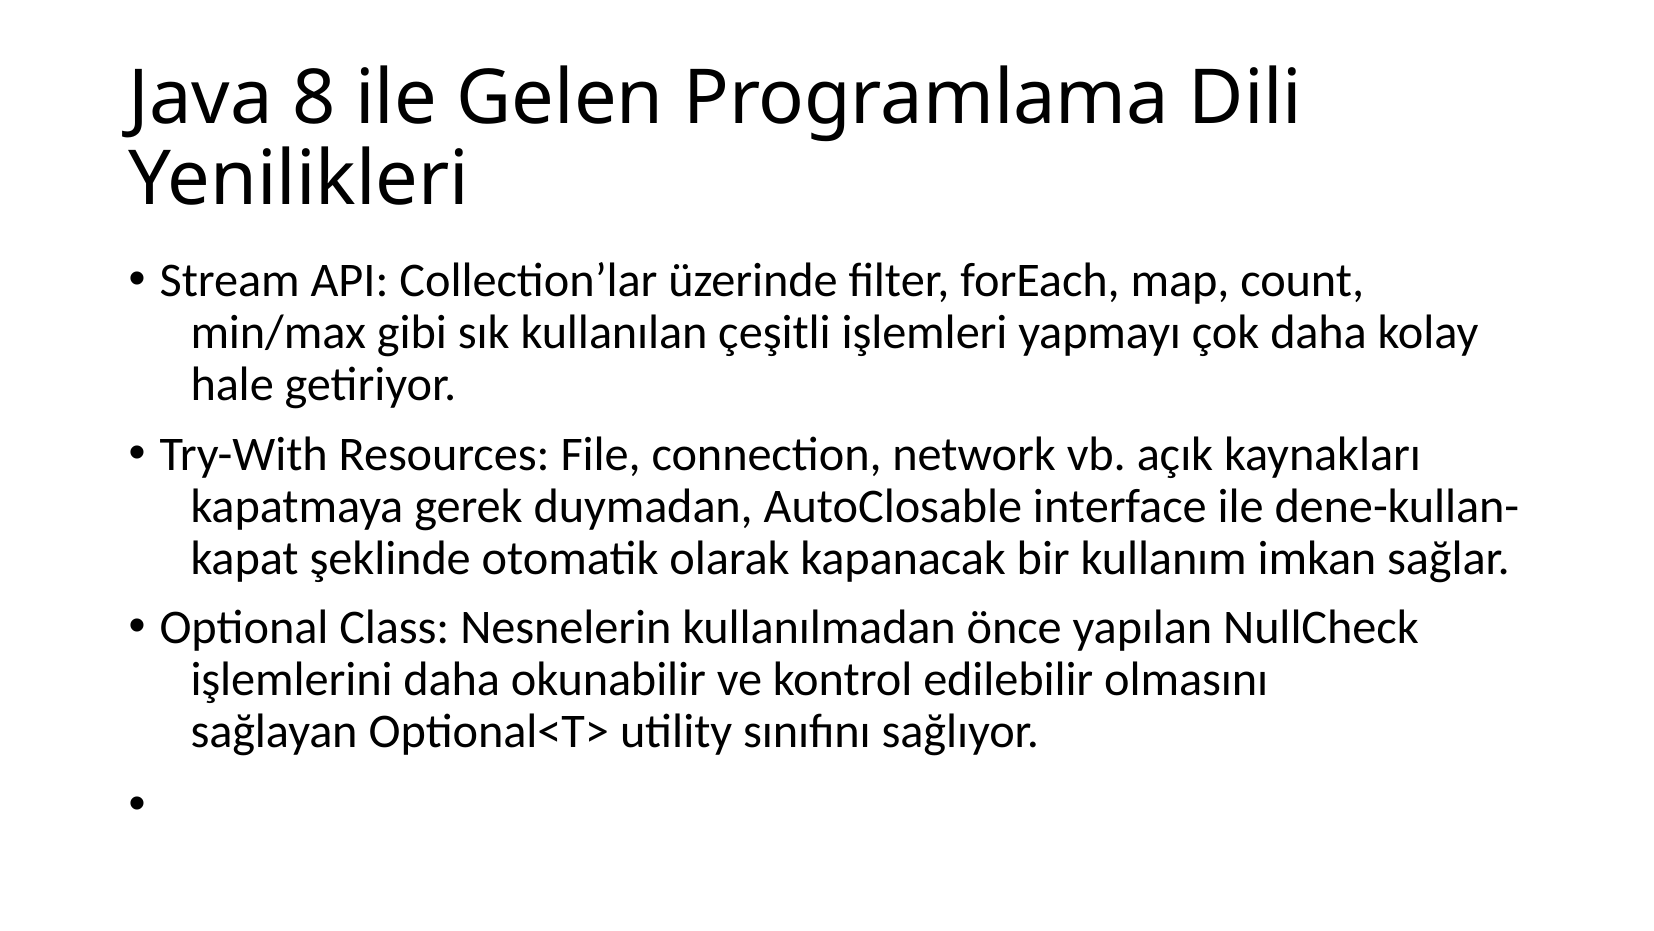

# Java 8 ile Gelen Programlama Dili Yenilikleri
Stream API: Collection’lar üzerinde filter, forEach, map, count, min/max gibi sık kullanılan çeşitli işlemleri yapmayı çok daha kolay hale getiriyor.
Try-With Resources: File, connection, network vb. açık kaynakları kapatmaya gerek duymadan, AutoClosable interface ile dene-kullan-kapat şeklinde otomatik olarak kapanacak bir kullanım imkan sağlar.
Optional Class: Nesnelerin kullanılmadan önce yapılan NullCheck işlemlerini daha okunabilir ve kontrol edilebilir olmasını sağlayan Optional<T> utility sınıfını sağlıyor.